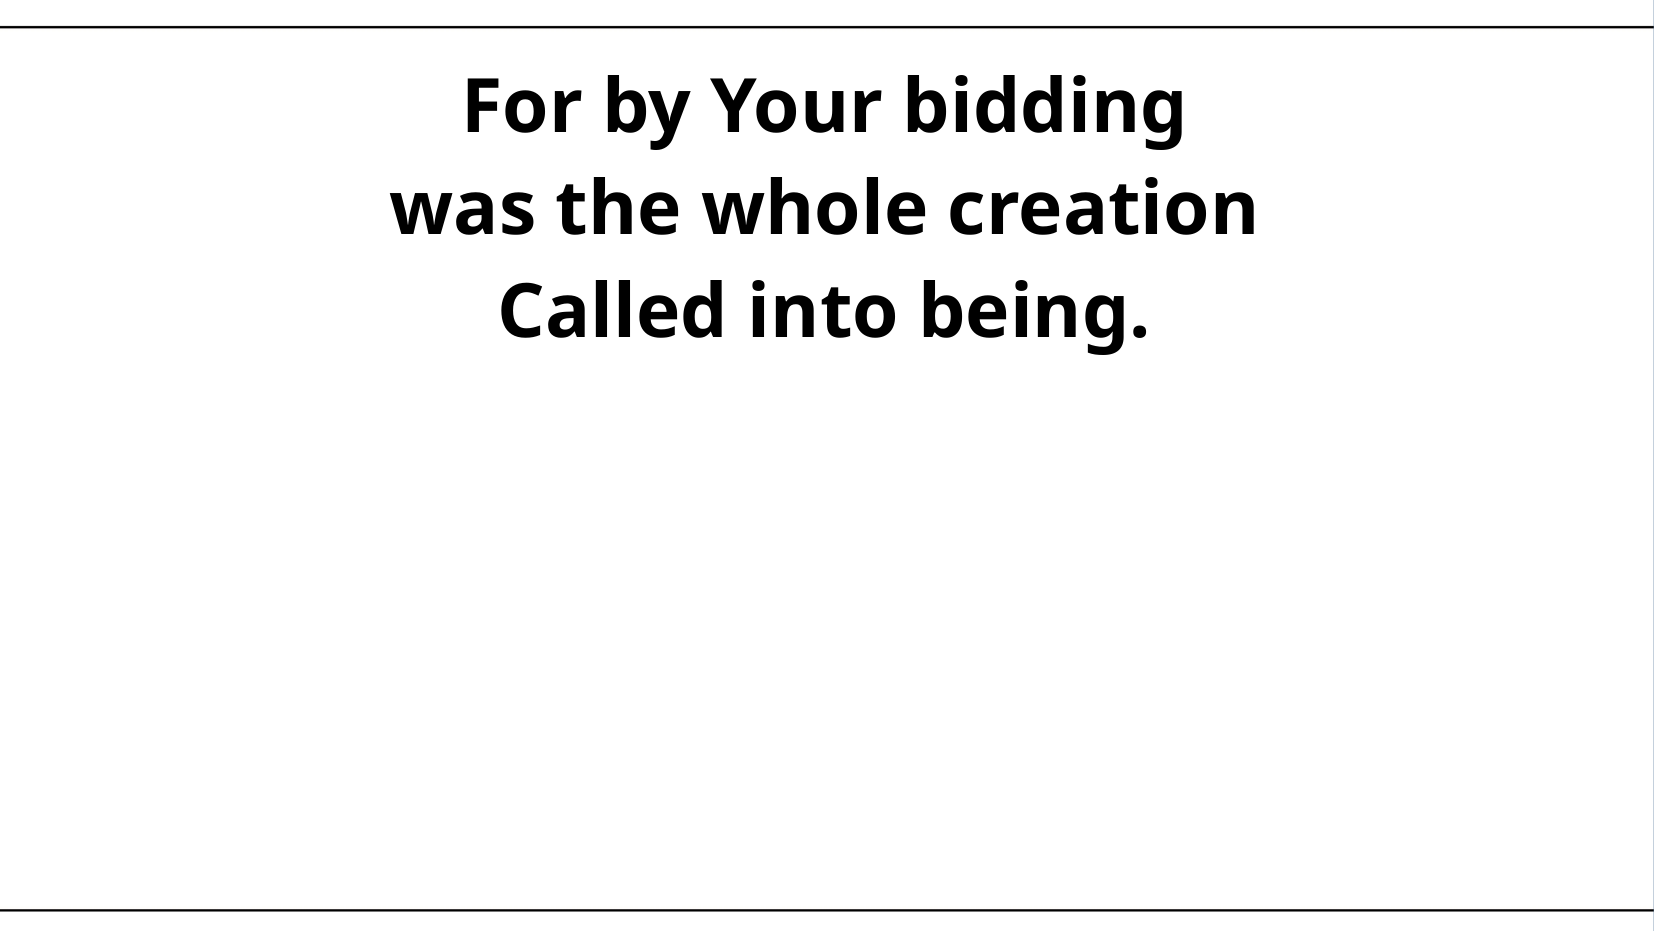

For by Your bidding
was the whole creation
Called into being.